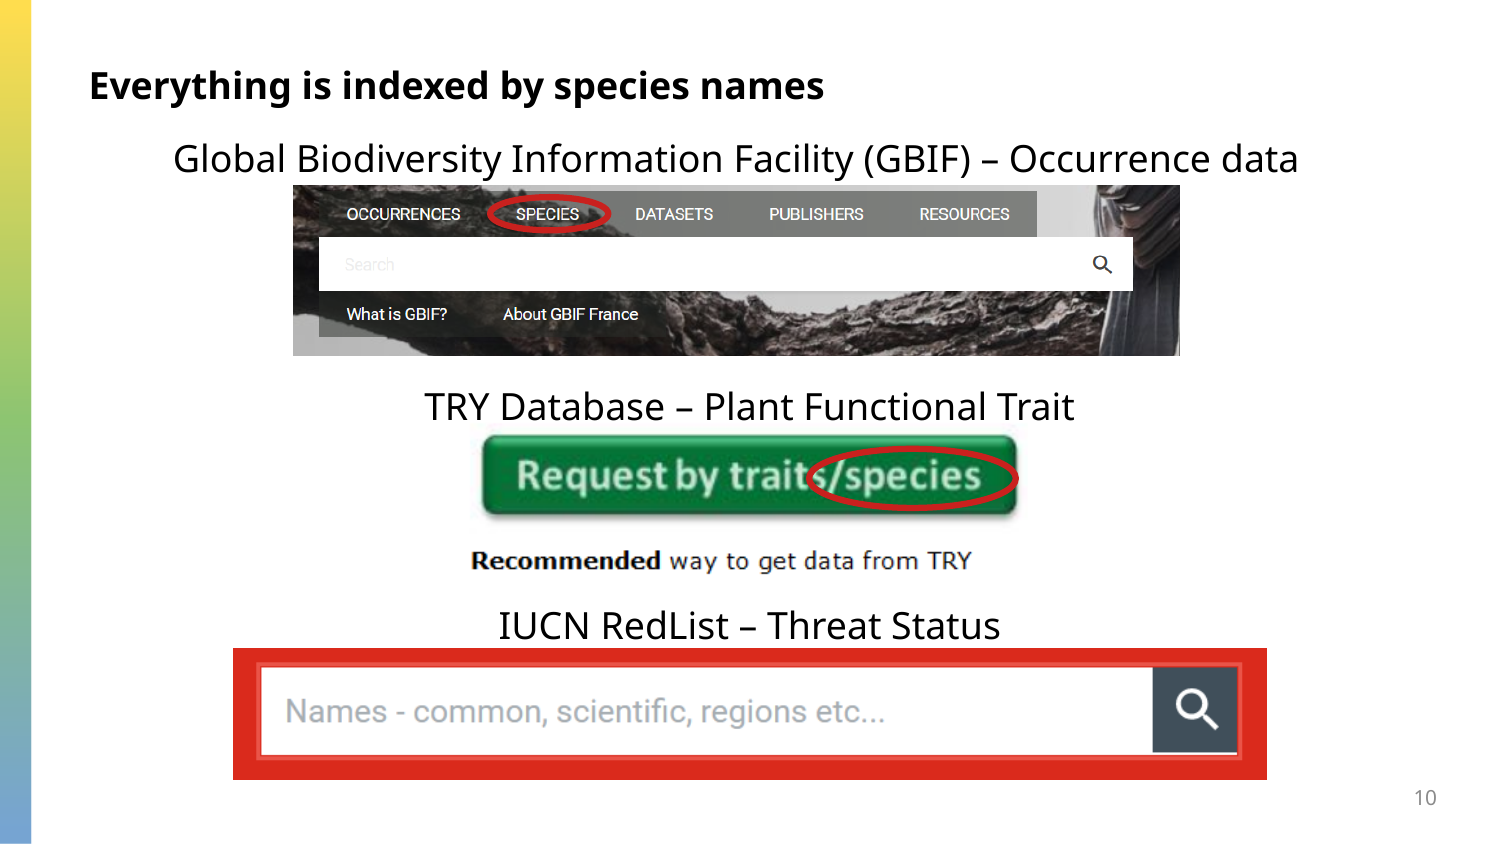

# Everything is indexed by species names
Global Biodiversity Information Facility (GBIF) – Occurrence data
TRY Database – Plant Functional Trait
IUCN RedList – Threat Status
10